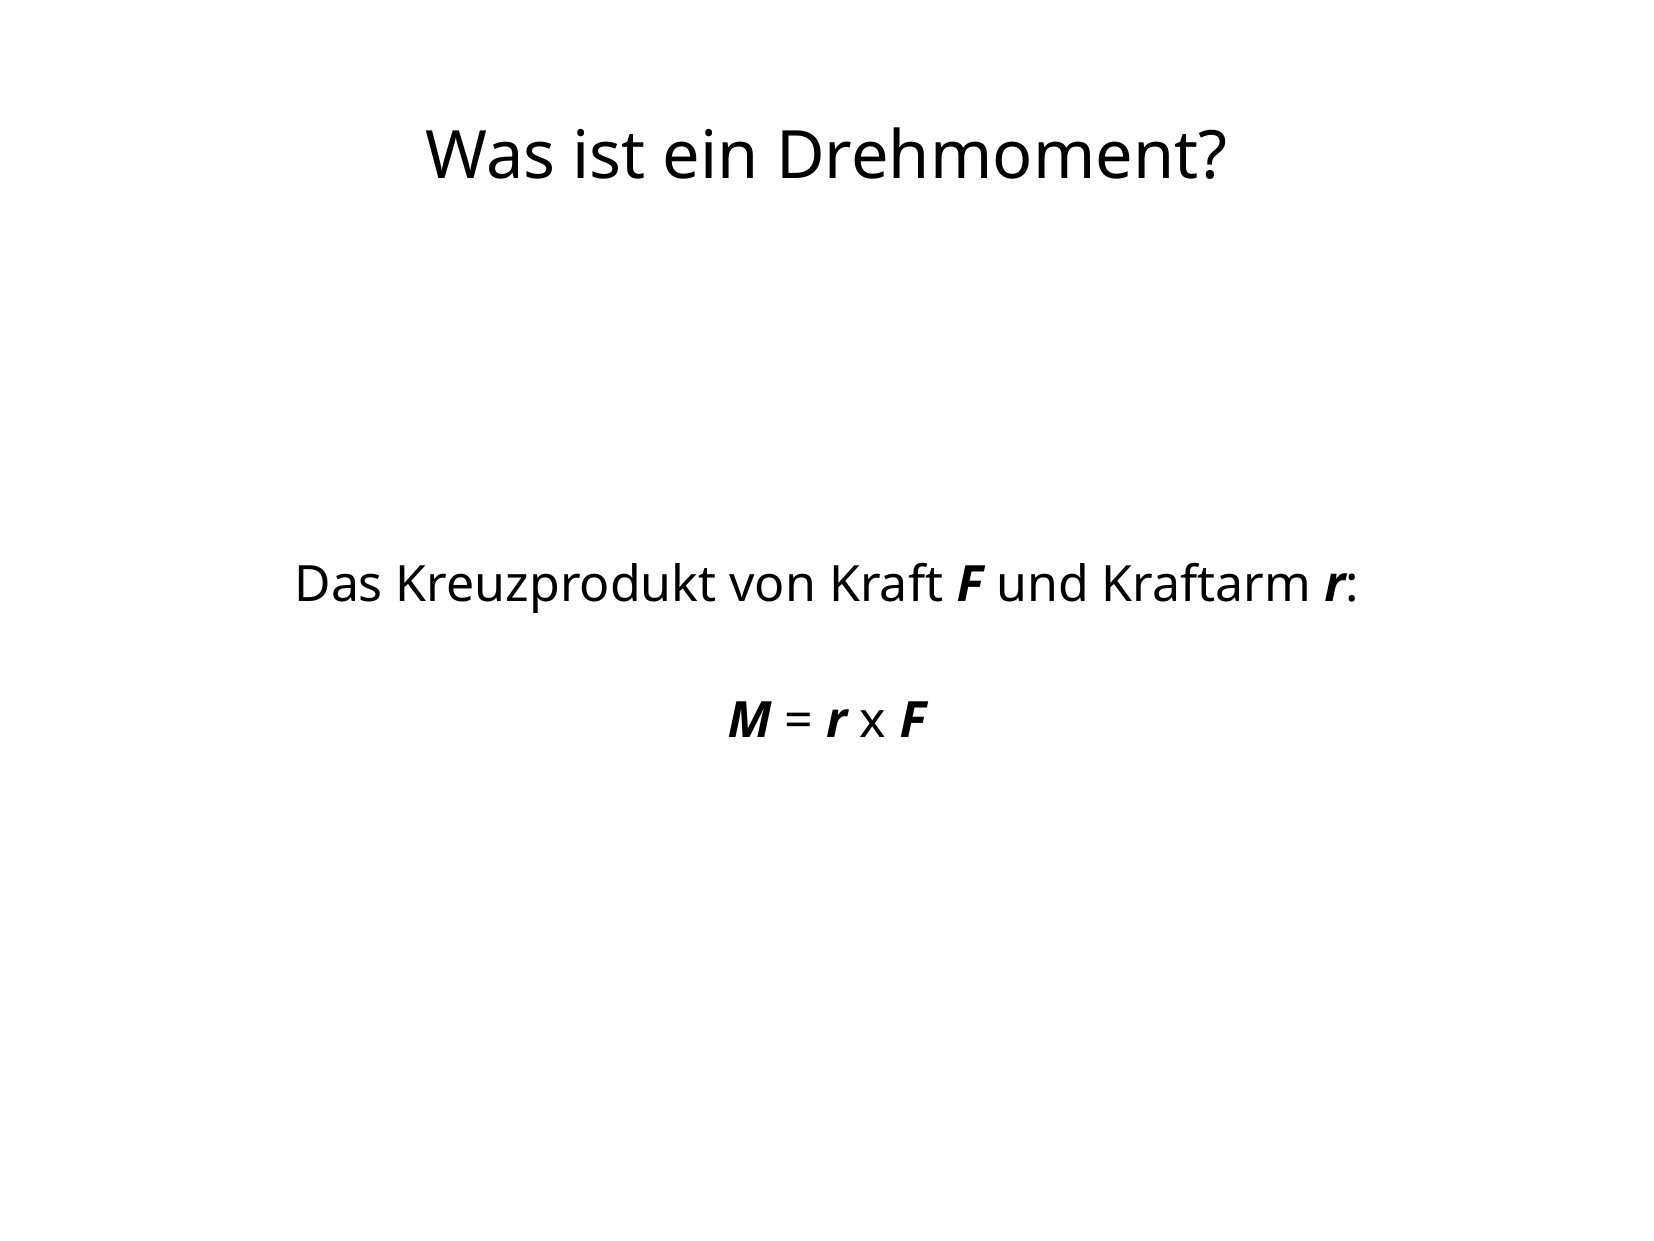

# Was ist ein Drehmoment?
Das Kreuzprodukt von Kraft F und Kraftarm r:
M = r x F